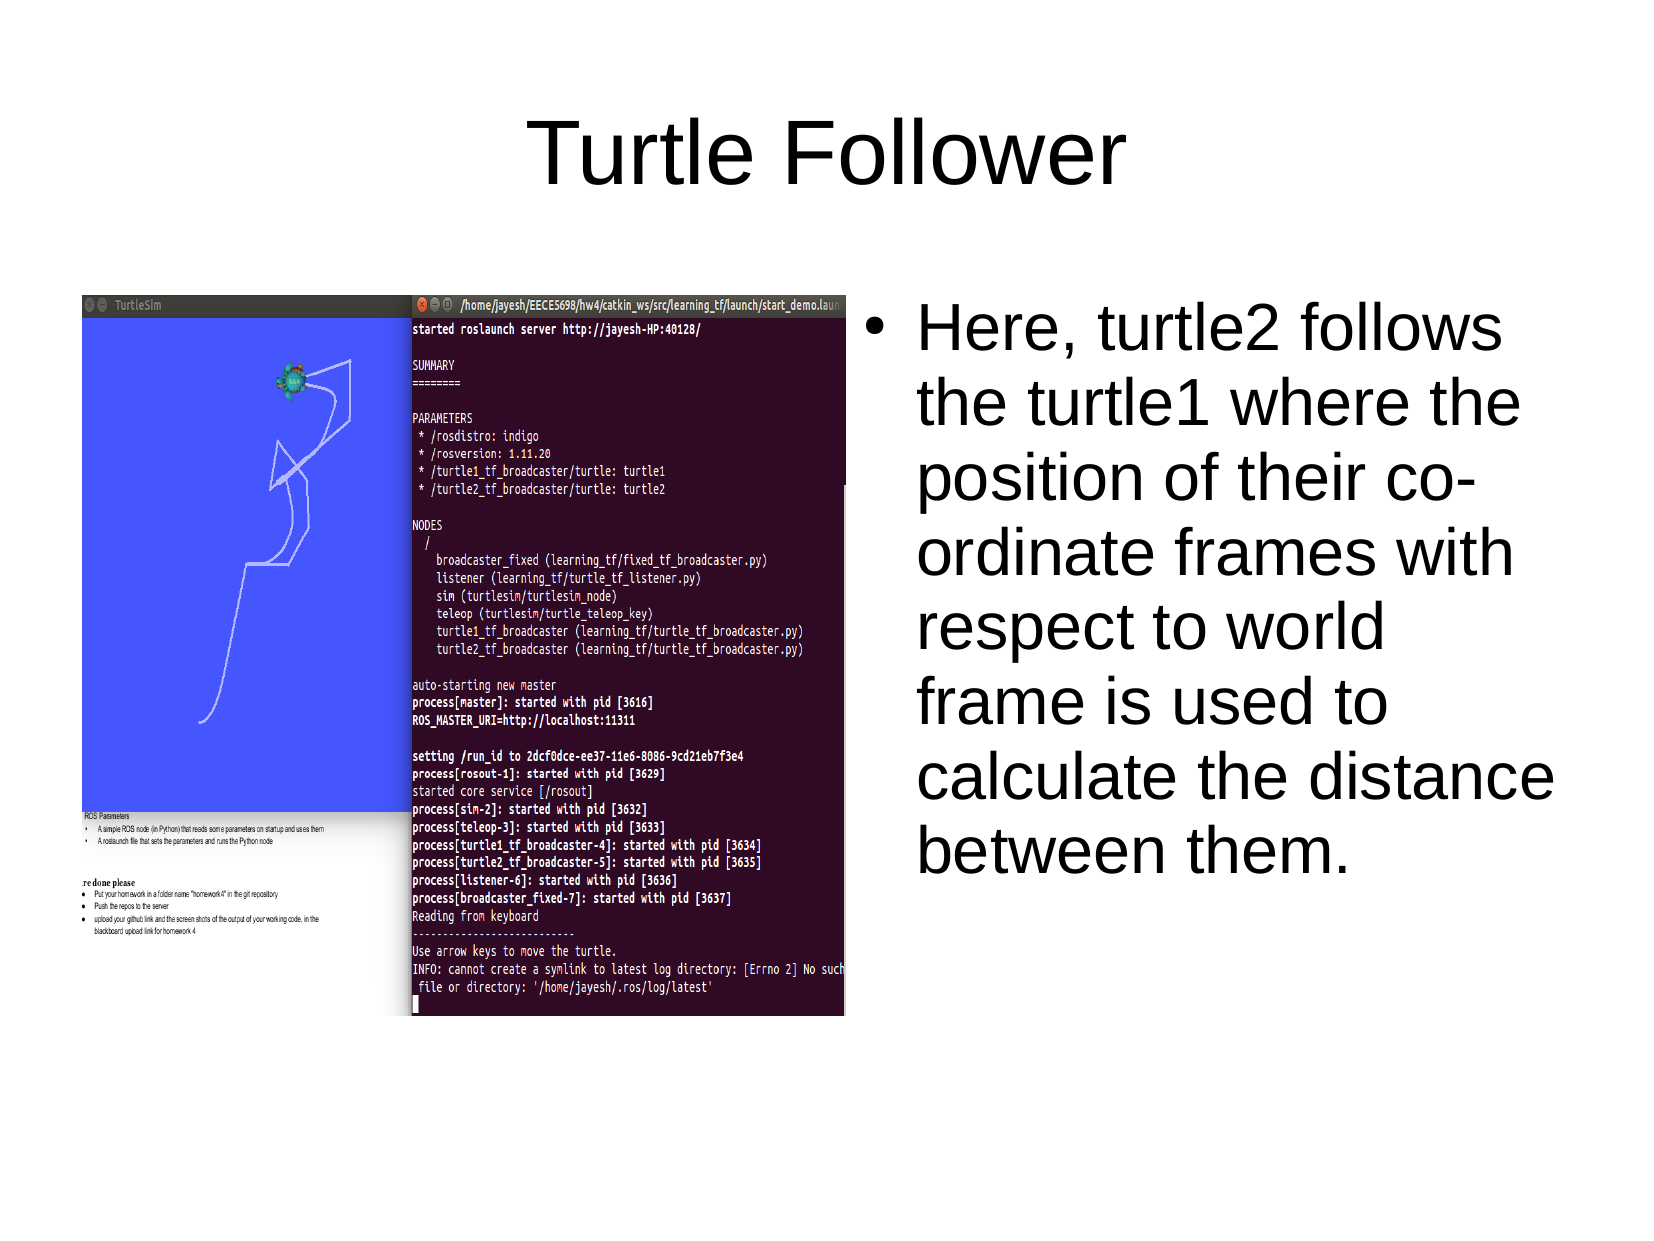

# Turtle Follower
Here, turtle2 follows the turtle1 where the position of their co-ordinate frames with respect to world frame is used to calculate the distance between them.